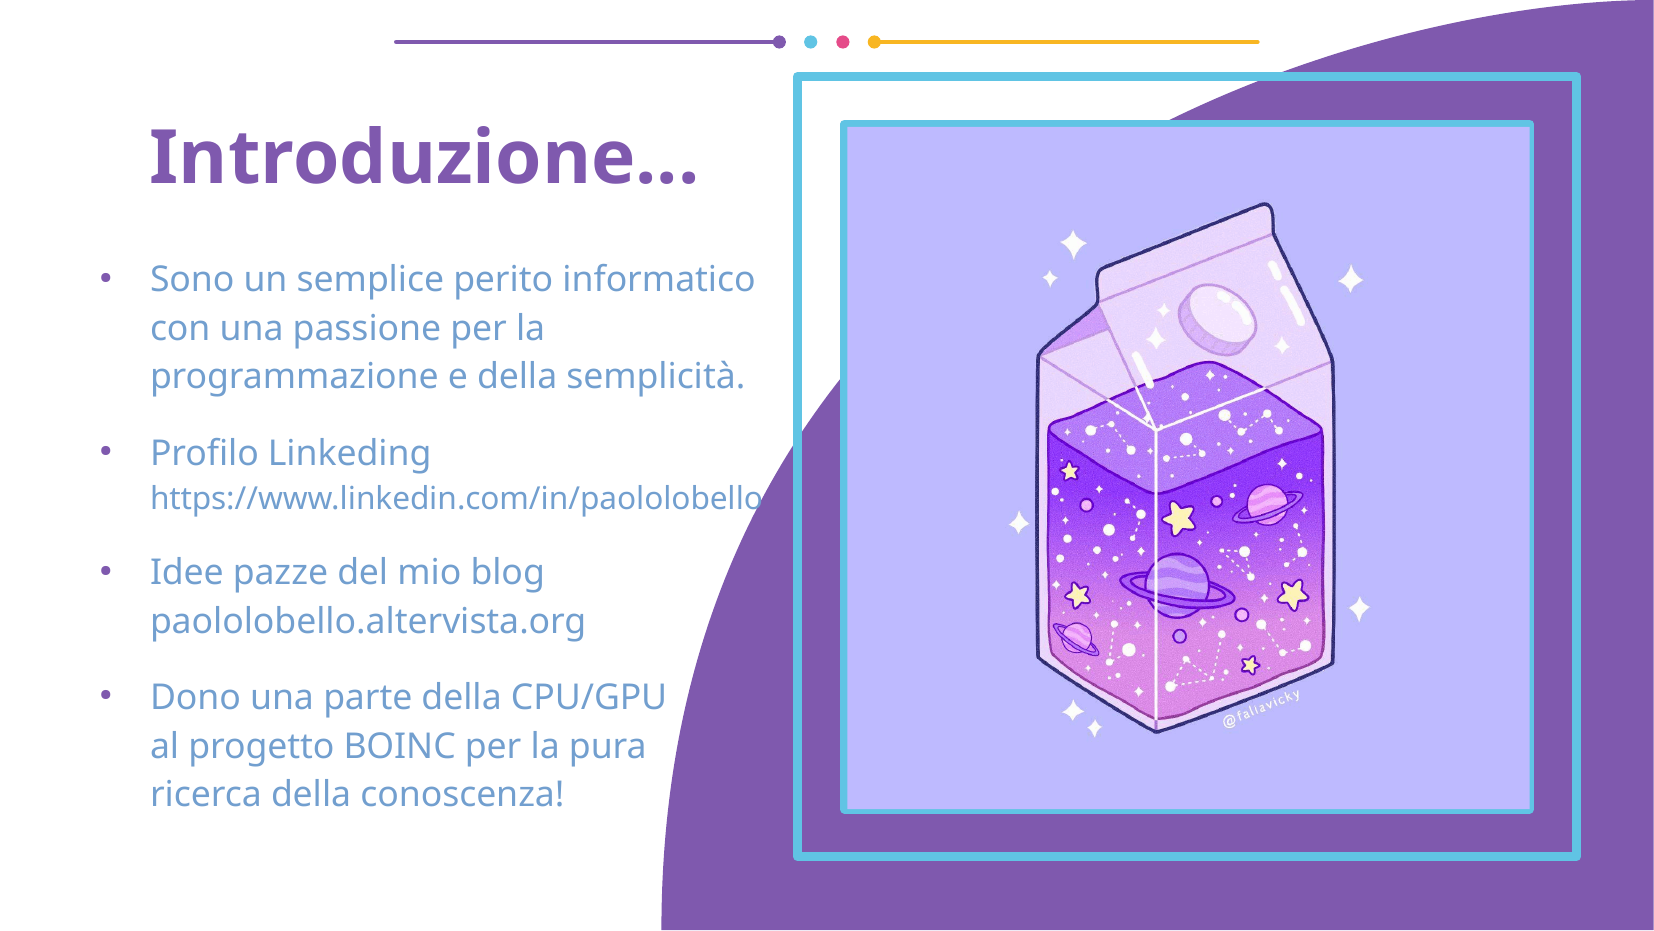

# Introduzione...
Sono un semplice perito informatico con una passione per la programmazione e della semplicità.
Profilo Linkeding https://www.linkedin.com/in/paololobello
Idee pazze del mio blog
paololobello.altervista.org
Dono una parte della CPU/GPU
al progetto BOINC per la pura ricerca della conoscenza!